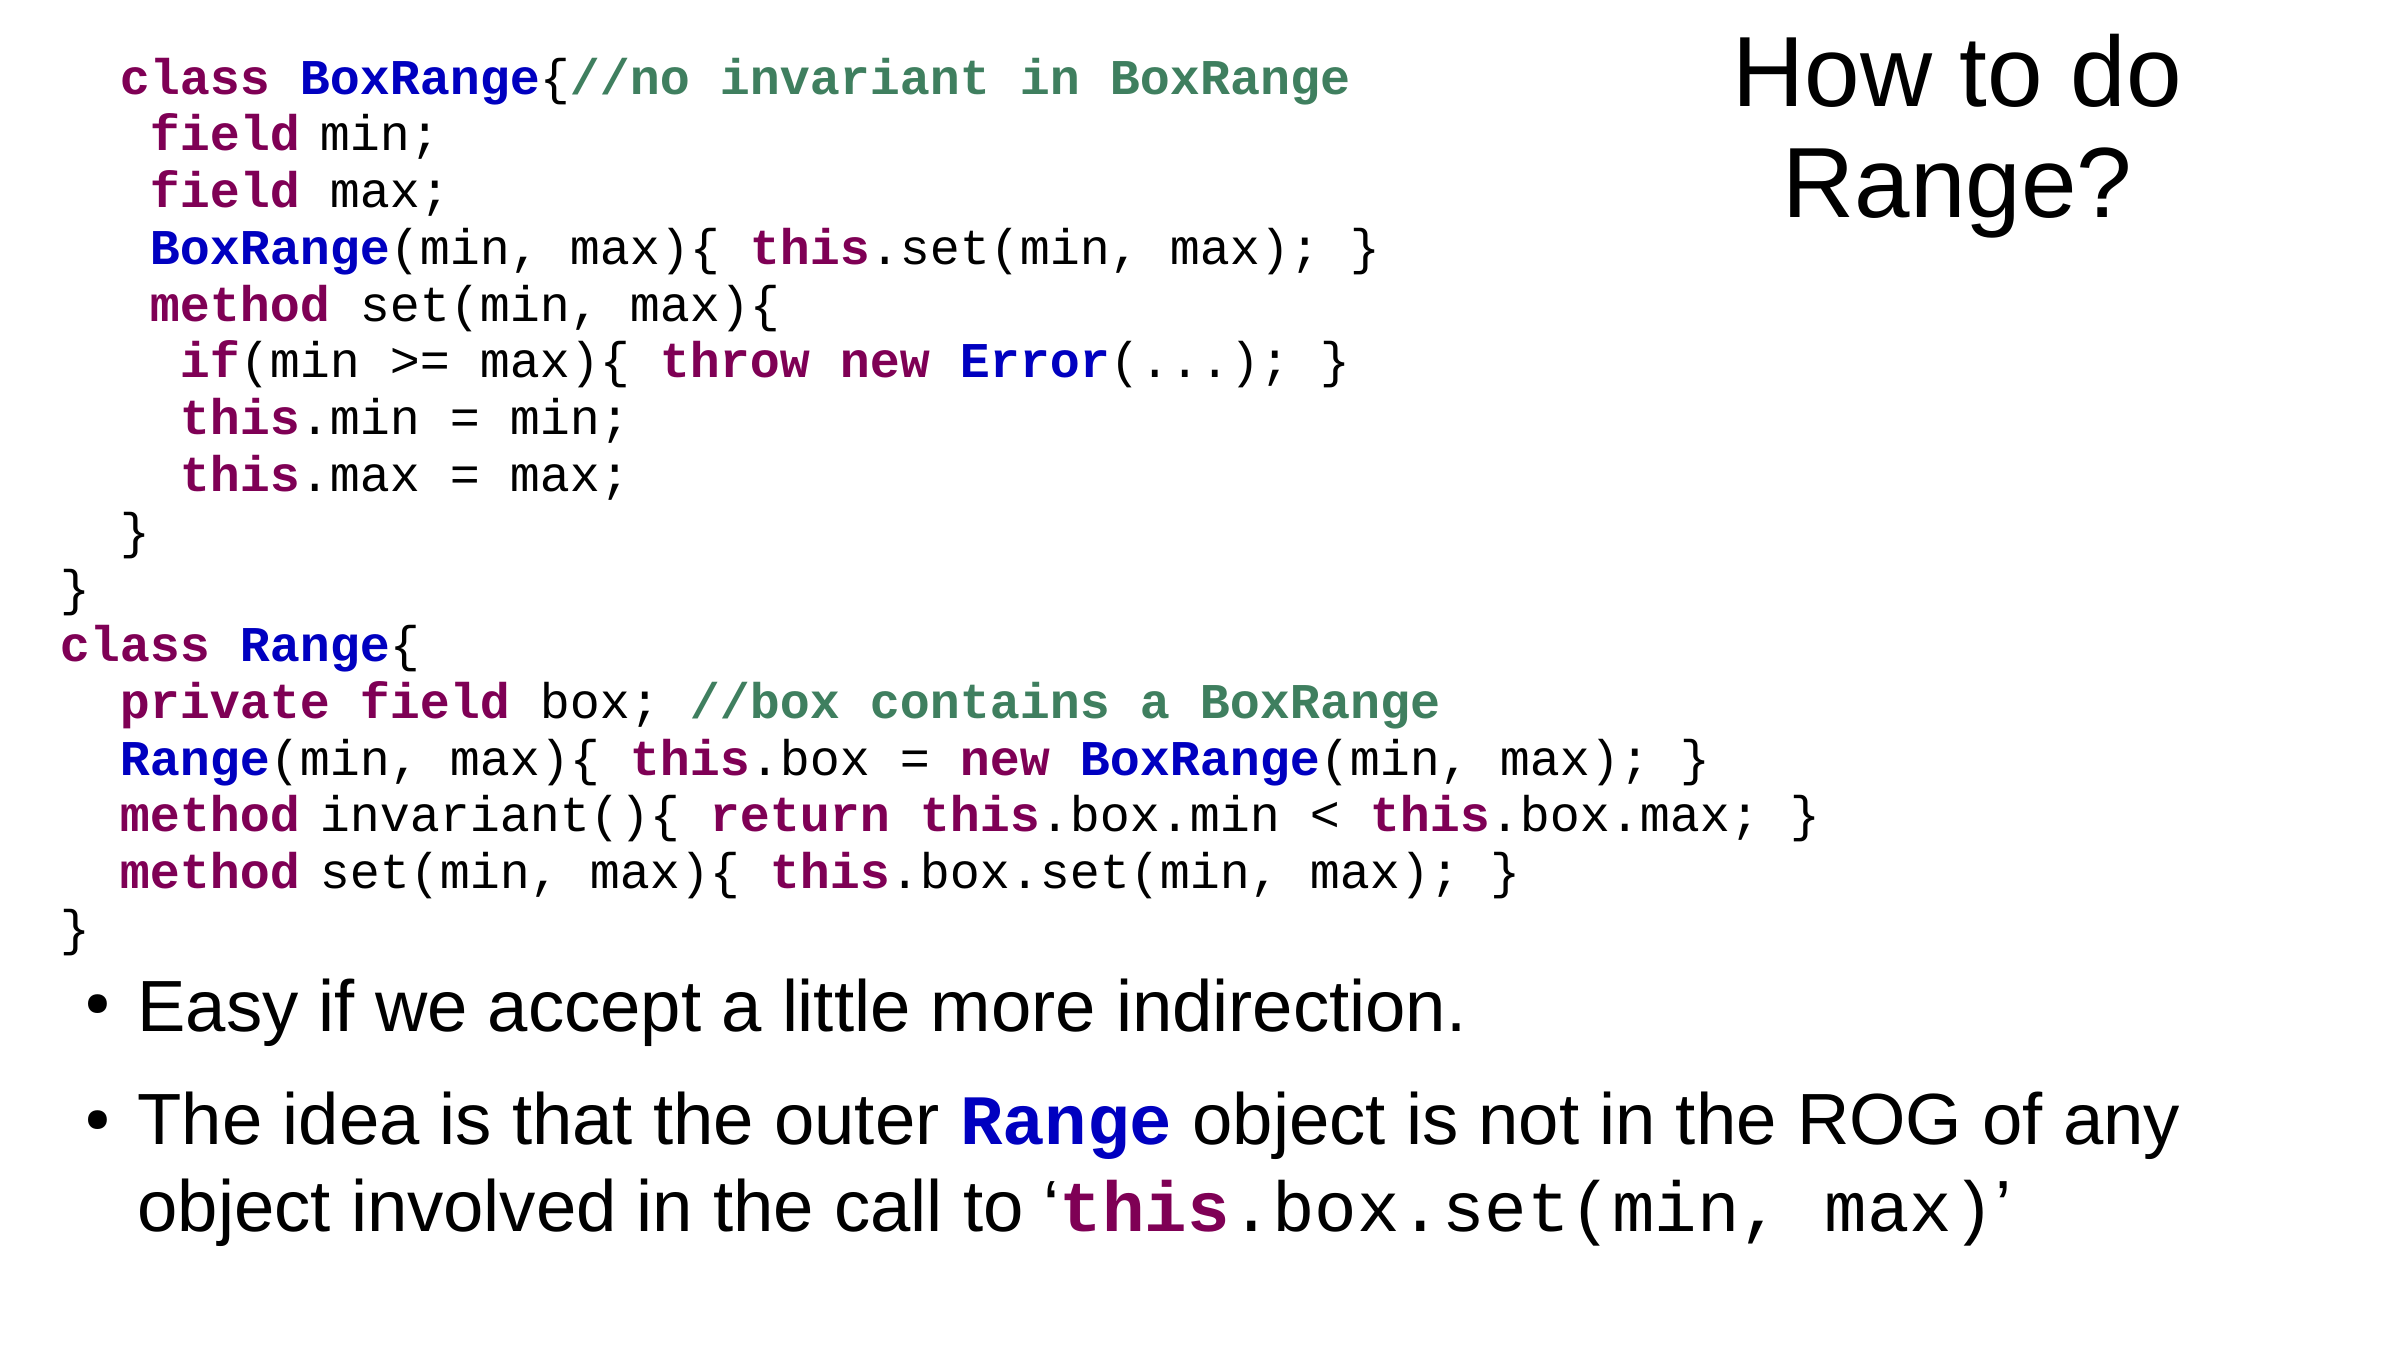

# How to do Range?
 class BoxRange{//no invariant in BoxRange
 field min;
 field max;
 BoxRange(min, max){ this.set(min, max); }
 method set(min, max){
 if(min >= max){ throw new Error(...); }
 this.min = min;
 this.max = max;
 }
}
class Range{
 private field box; //box contains a BoxRange
 Range(min, max){ this.box = new BoxRange(min, max); }
 method invariant(){ return this.box.min < this.box.max; }
 method set(min, max){ this.box.set(min, max); }
}
Easy if we accept a little more indirection.
The idea is that the outer Range object is not in the ROG of any object involved in the call to ‘this.box.set(min, max)’